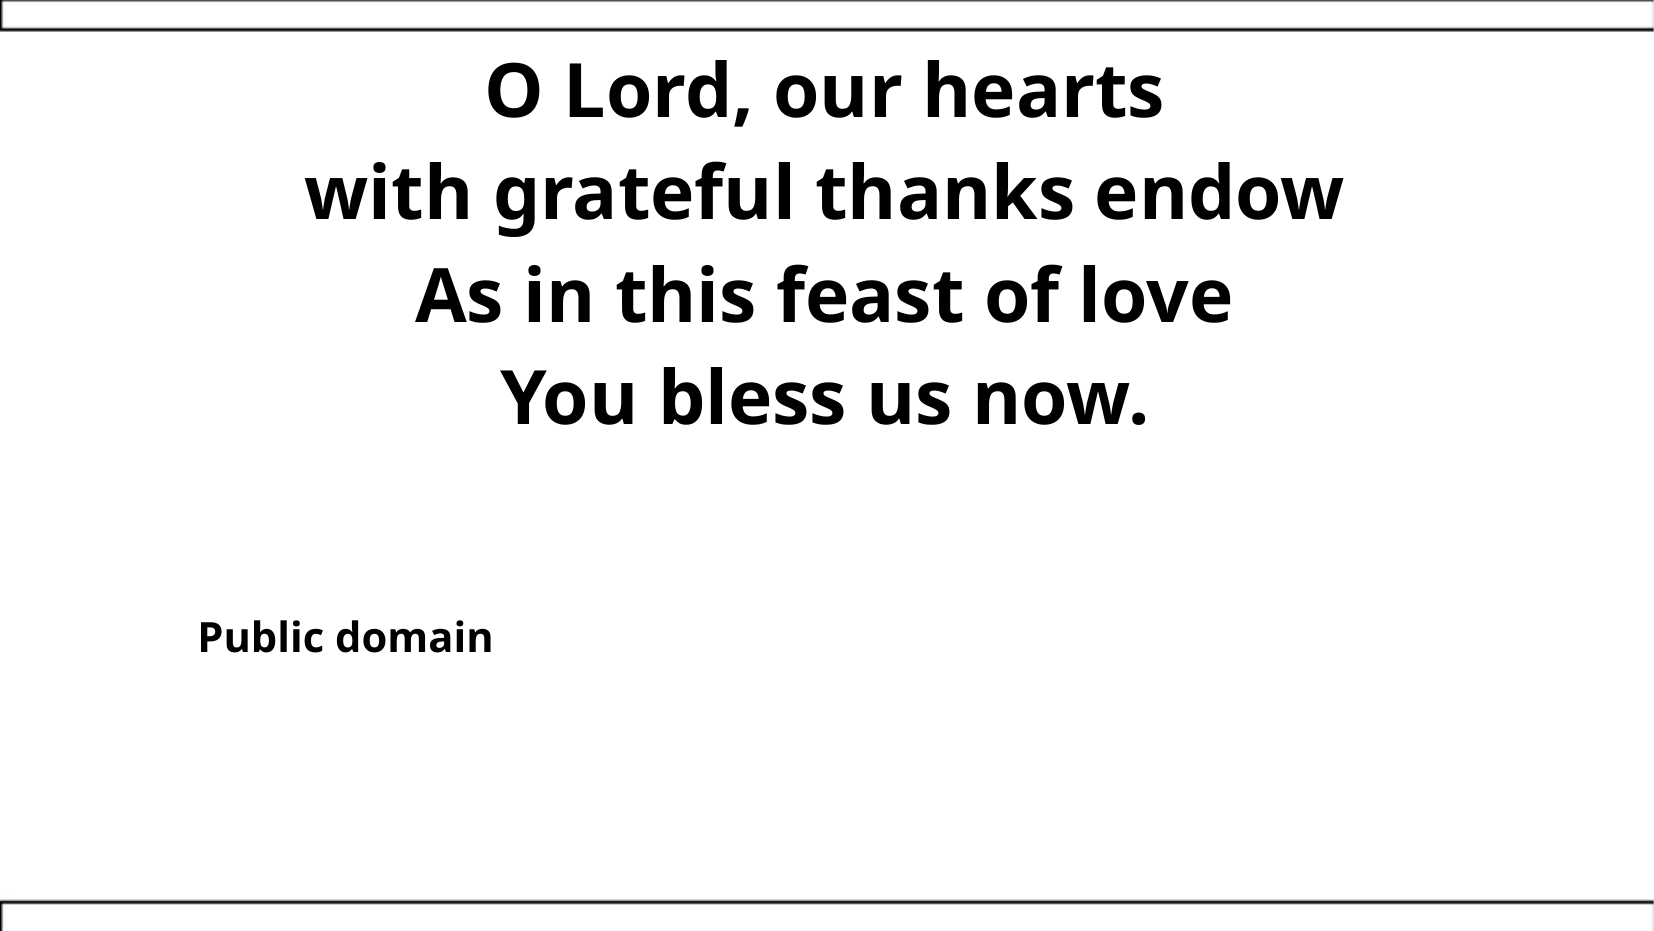

O Lord, our hearts
with grateful thanks endow
As in this feast of love
You bless us now.
 Public domain